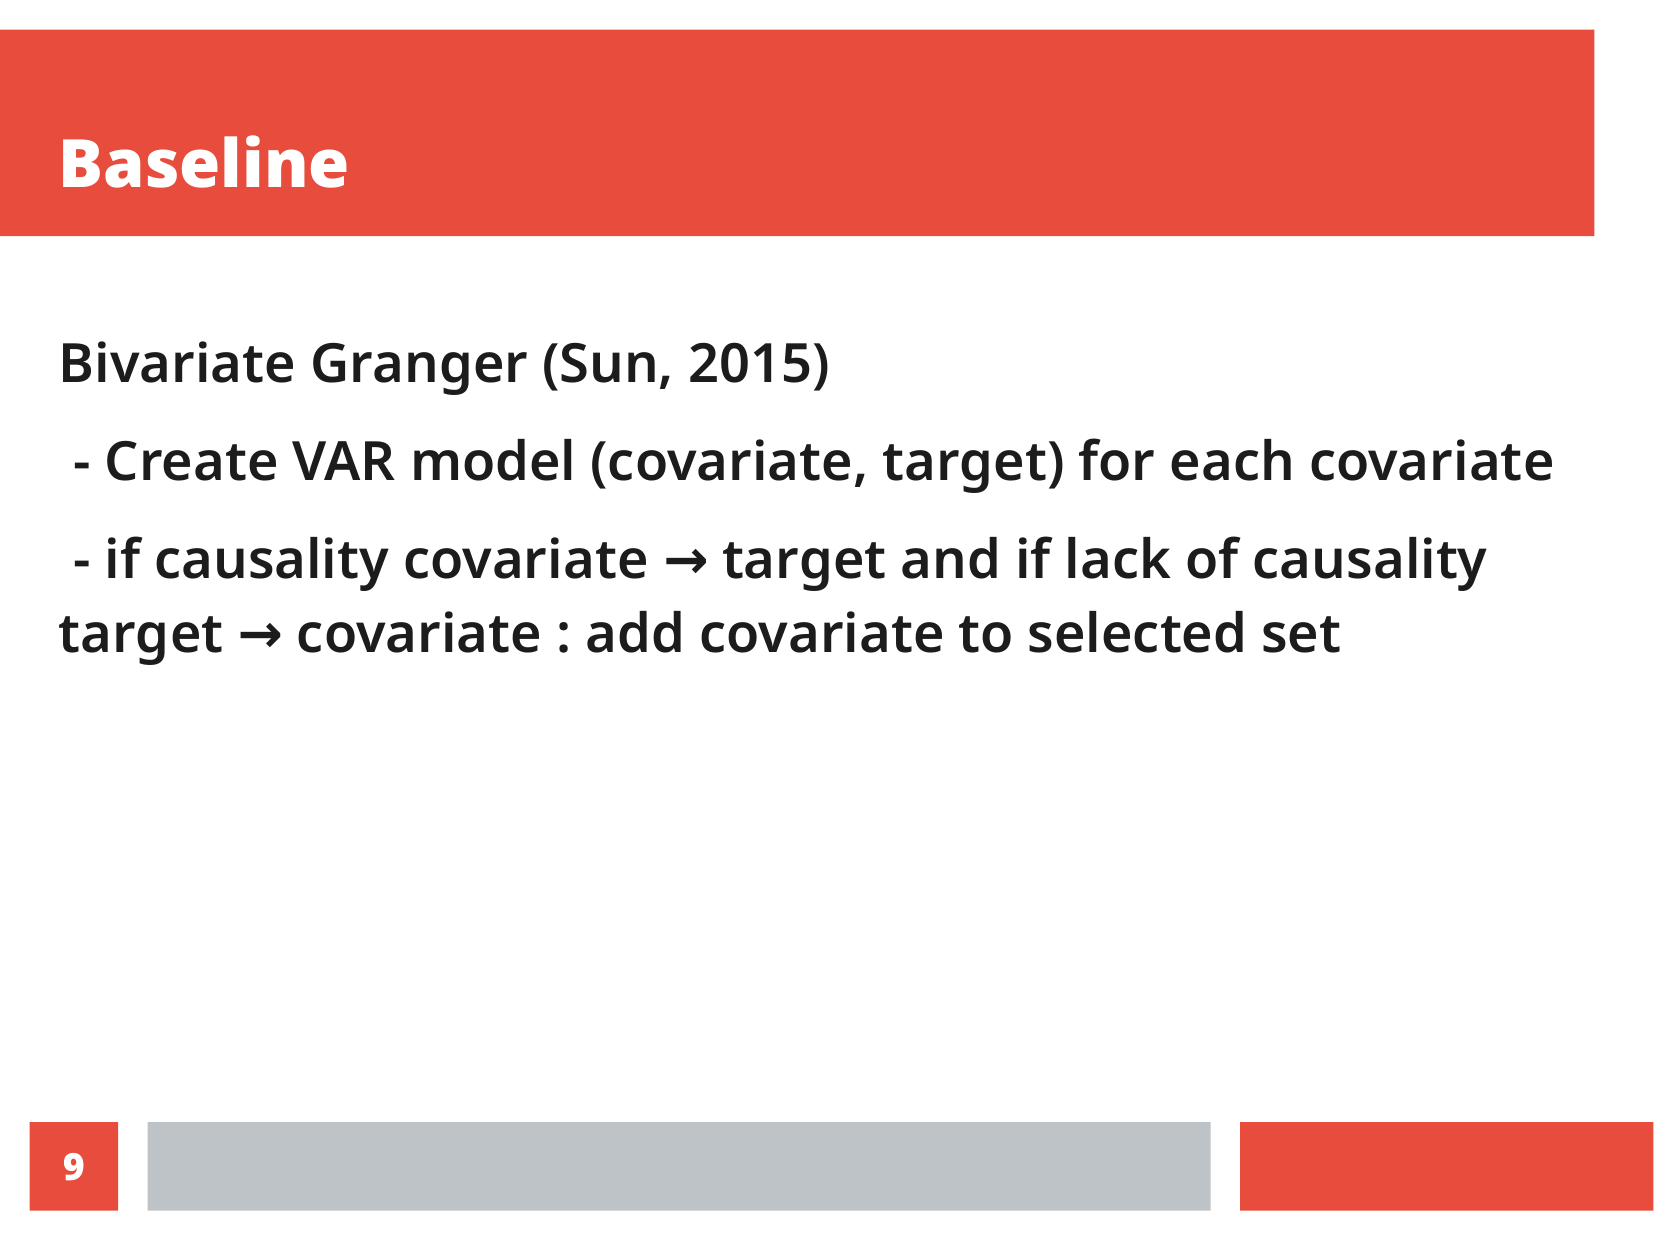

# Baseline
Bivariate Granger (Sun, 2015)
 - Create VAR model (covariate, target) for each covariate
 - if causality covariate → target and if lack of causality target → covariate : add covariate to selected set
9